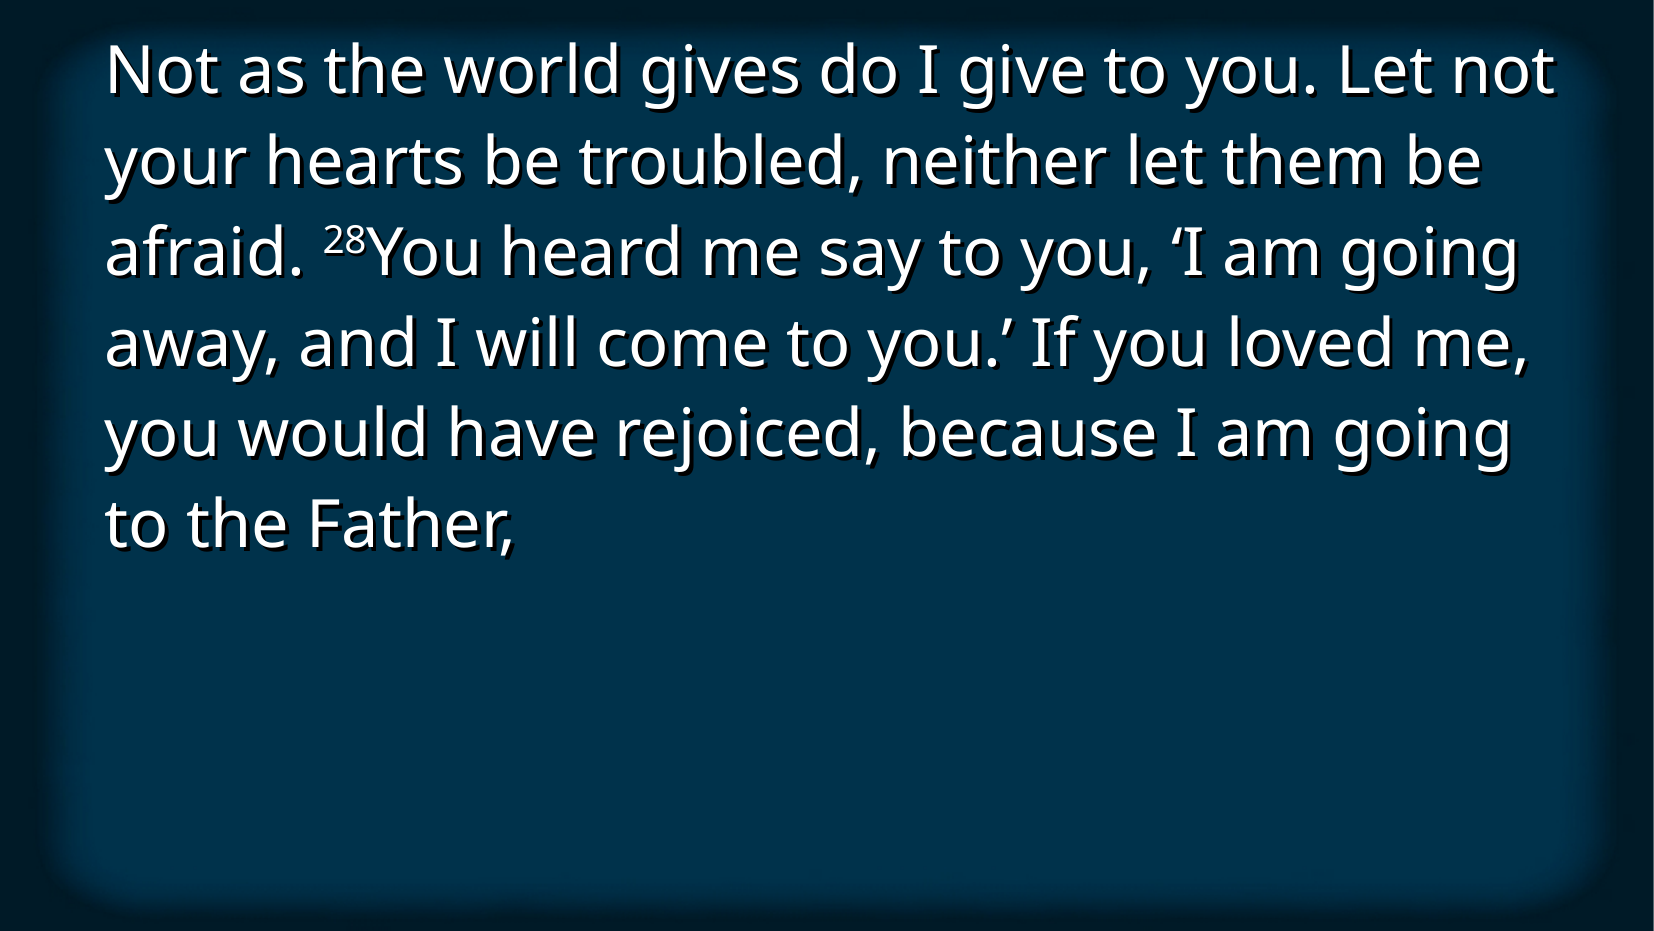

Not as the world gives do I give to you. Let not your hearts be troubled, neither let them be afraid. 28You heard me say to you, ‘I am going away, and I will come to you.’ If you loved me, you would have rejoiced, because I am going to the Father,